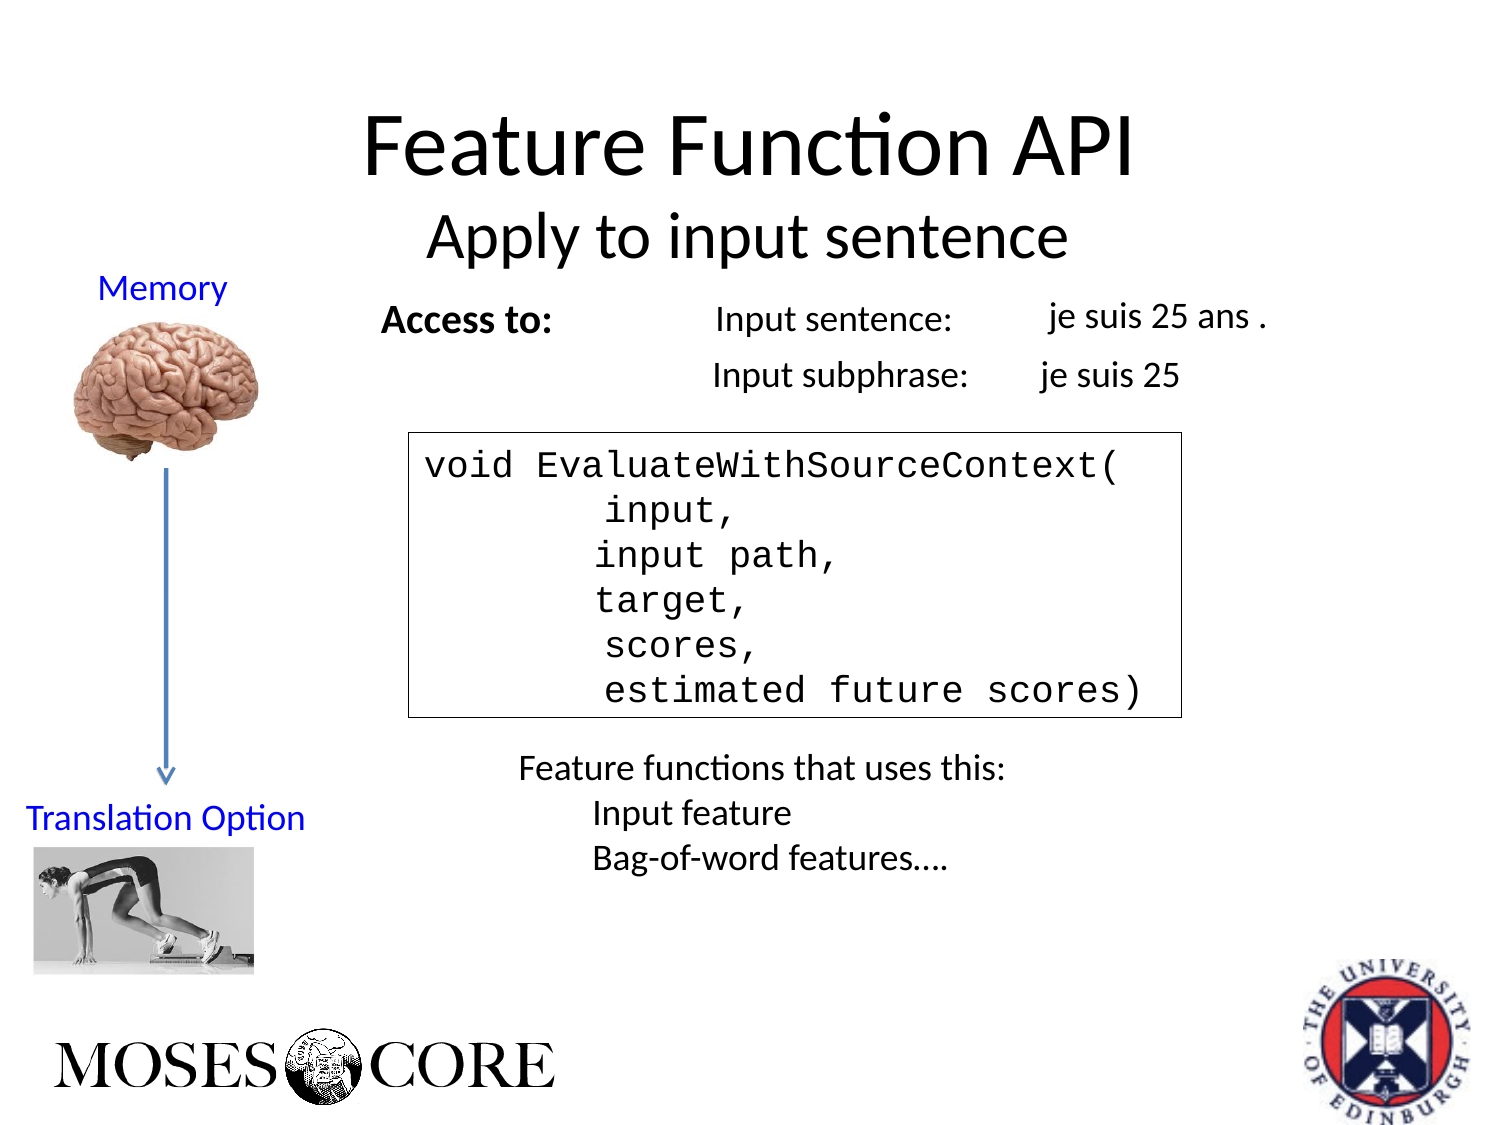

# Feature Function API
Apply to input sentence
Memory
je suis 25 ans .
Access to:
Input sentence:
Input subphrase:
je suis 25
void EvaluateWithSourceContext(
 input,
		 input path,
		 target,
 scores,
 estimated future scores)
Feature functions that uses this:
	Input feature
	Bag-of-word features….
Translation Option